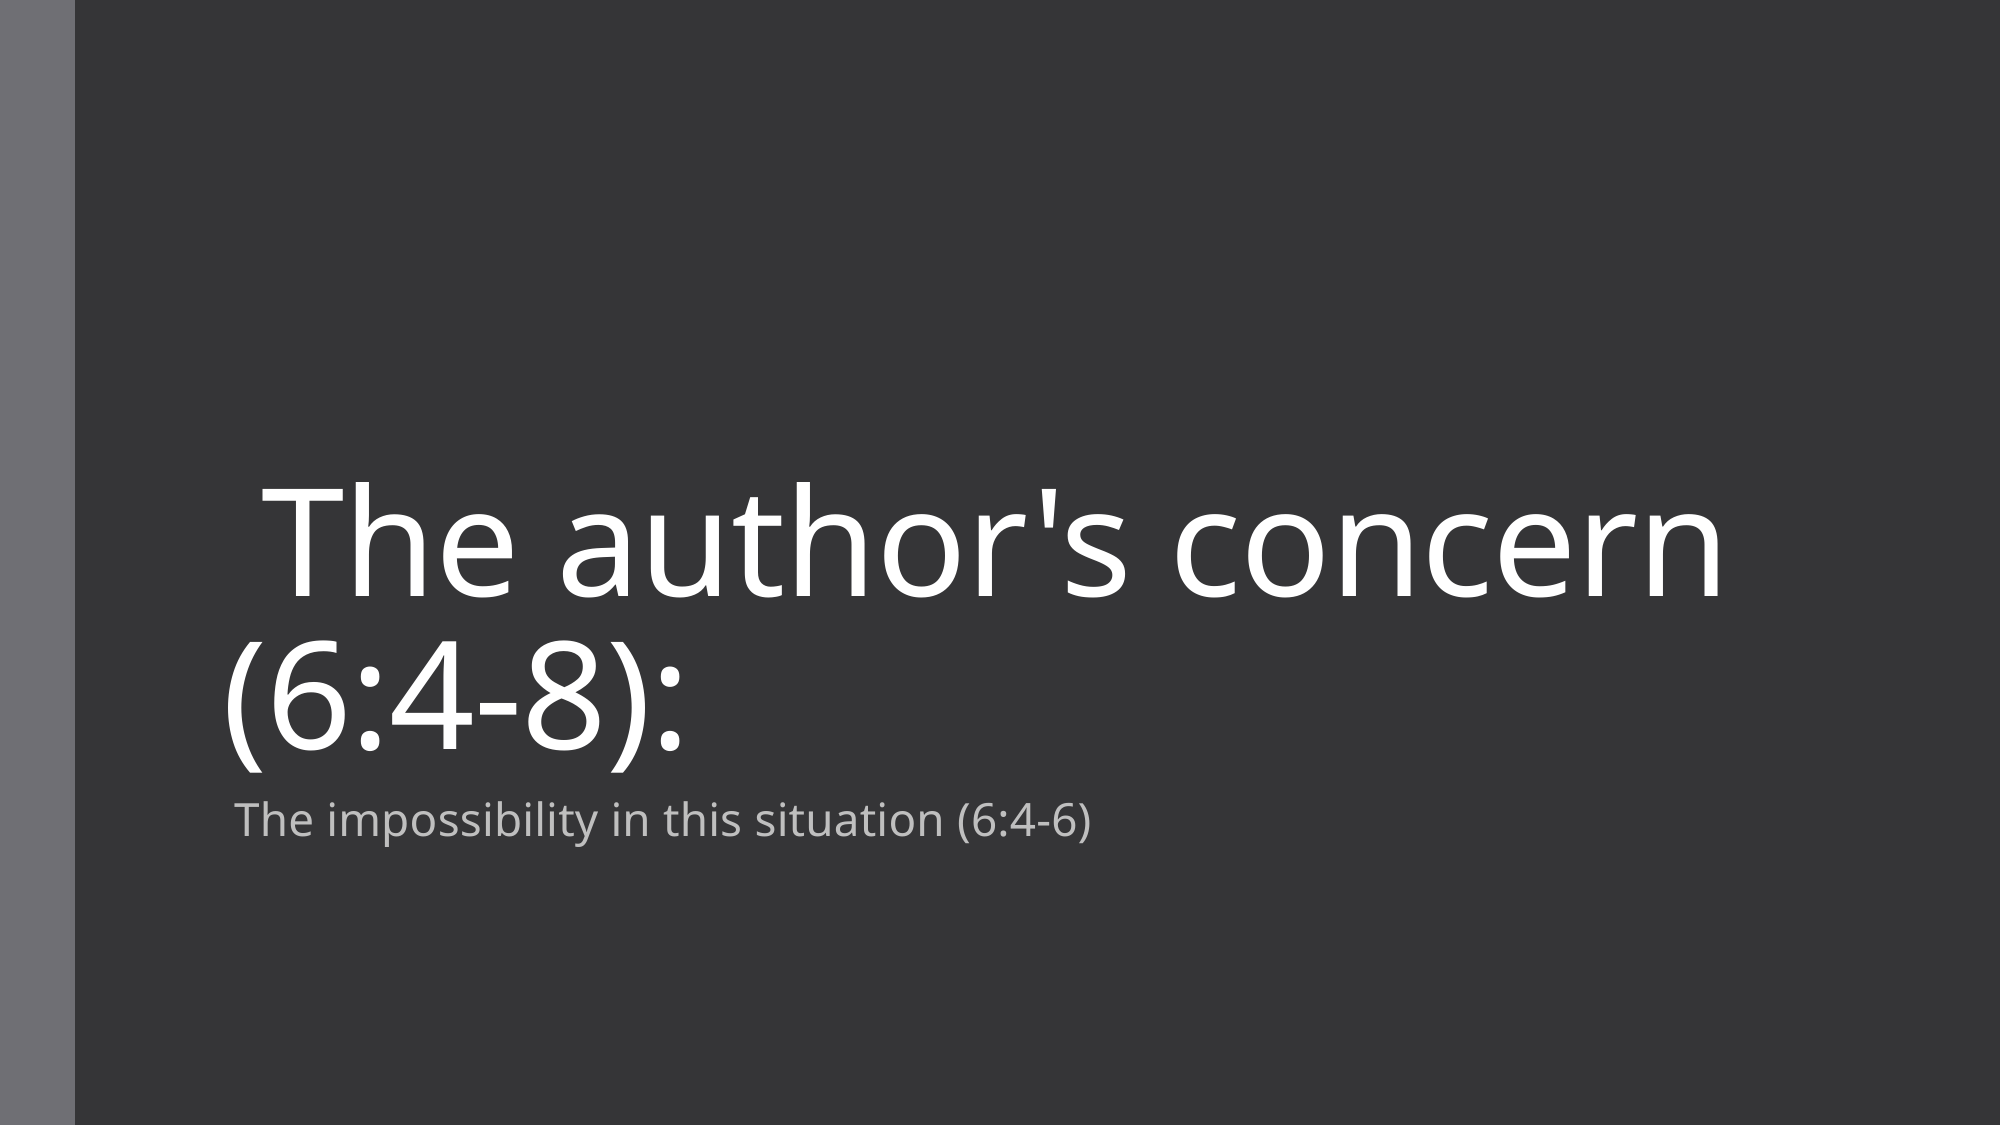

# The author's concern (6:4-8):
 The impossibility in this situation (6:4-6)